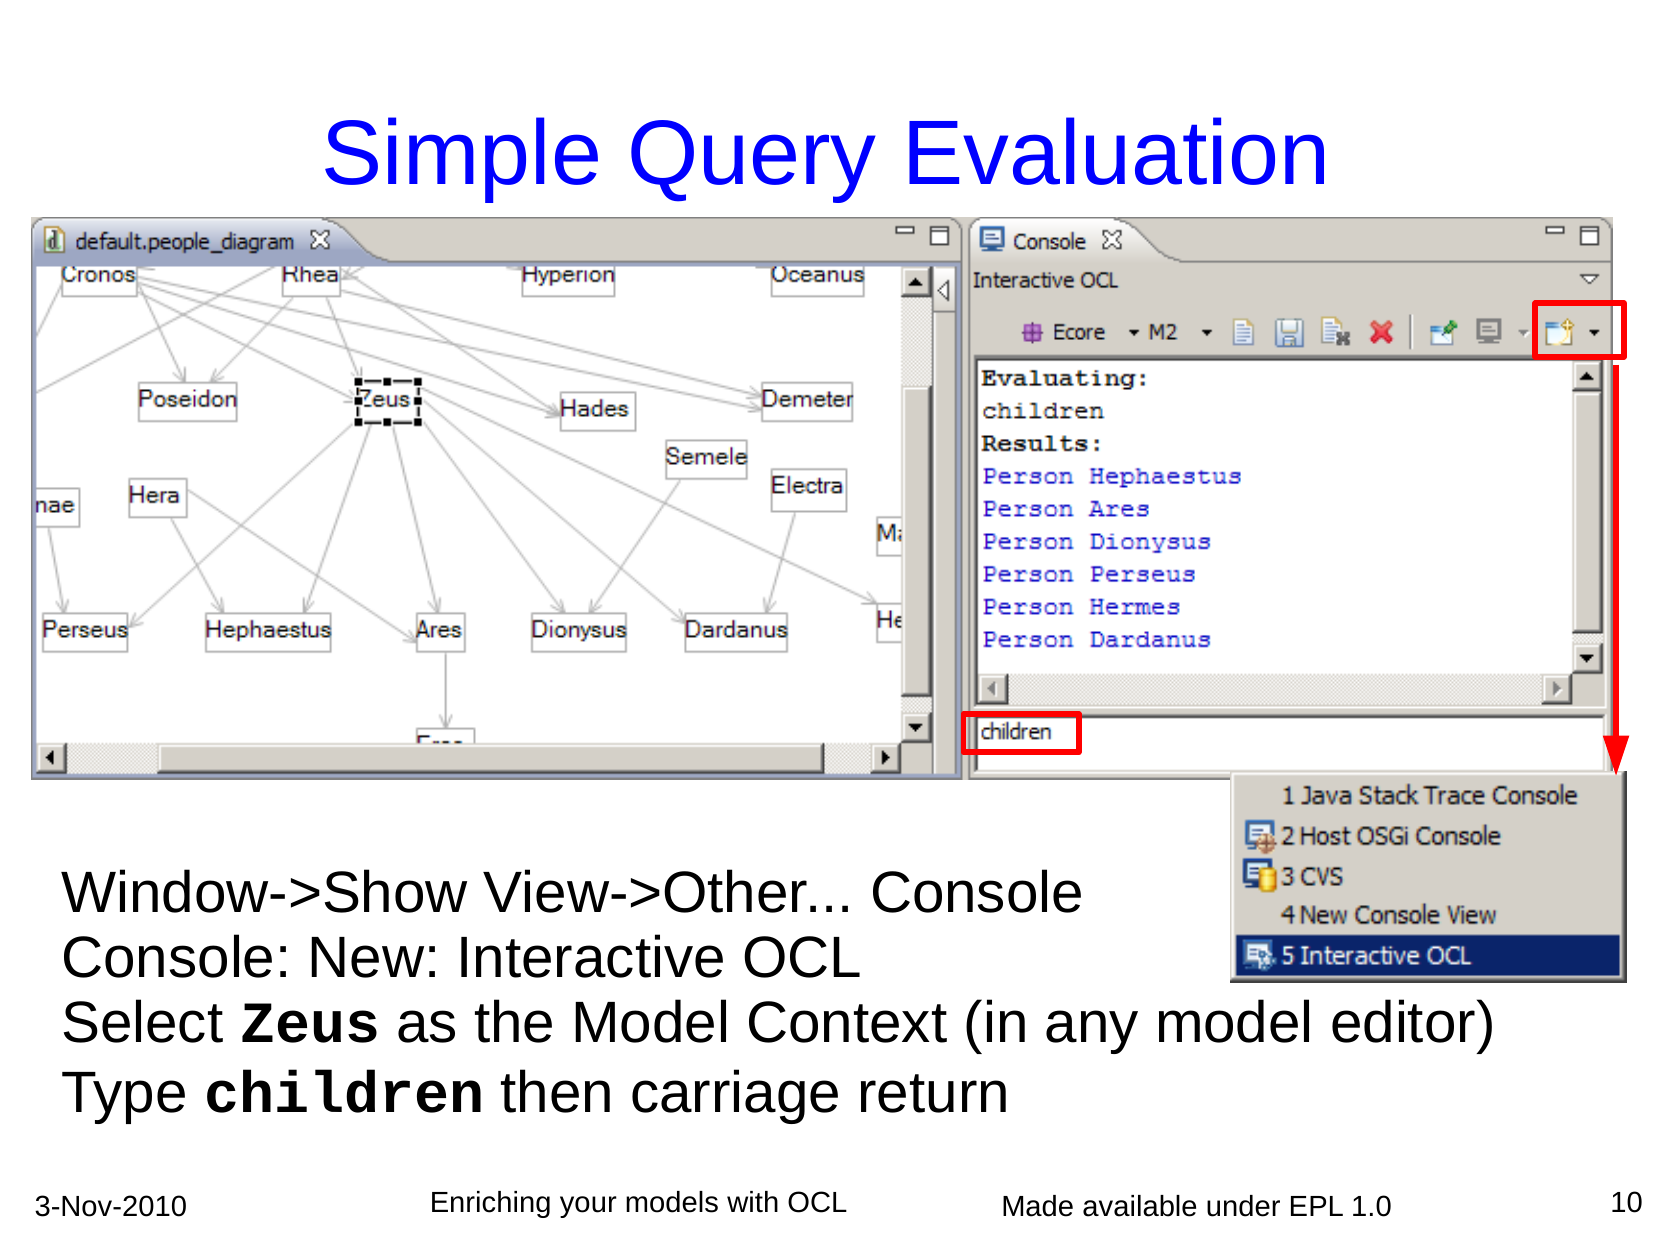

# Simple Query Evaluation
Window->Show View->Other... Console
Console: New: Interactive OCL
Select Zeus as the Model Context (in any model editor)
Type children then carriage return
Enriching your models with OCL
10
3-Nov-2010